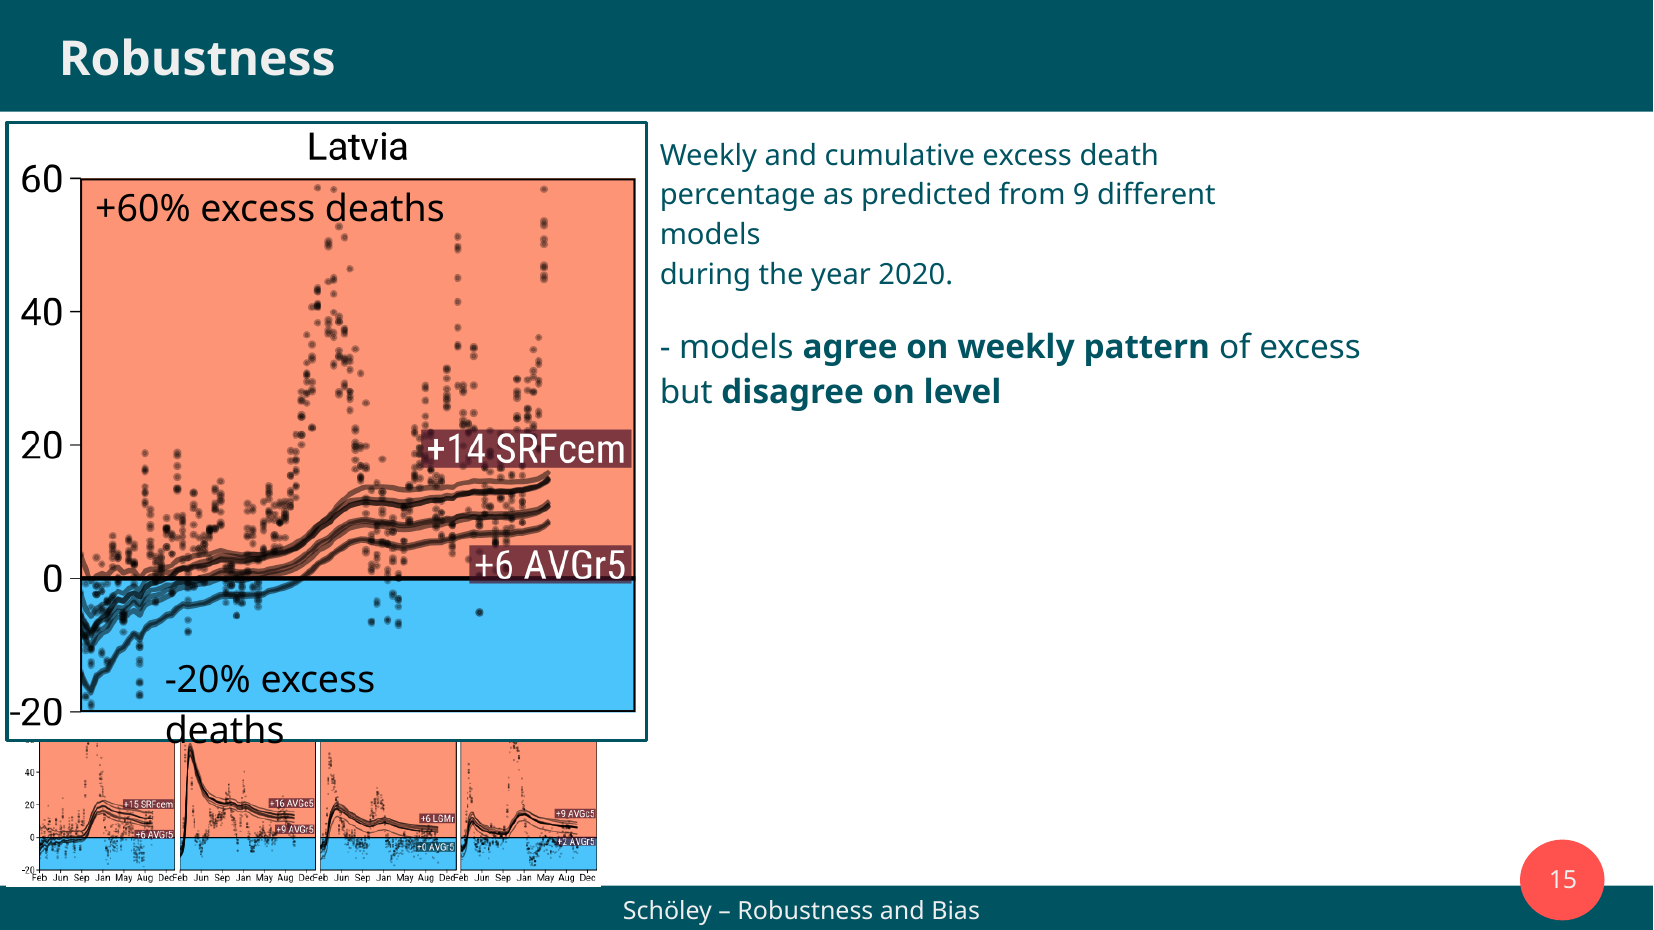

# Robustness
Weekly and cumulative excess death percentage as predicted from 9 different models
during the year 2020.
+60% excess deaths
- models agree on weekly pattern of excess but disagree on level
-20% excess deaths
15
Schöley – Robustness and Bias